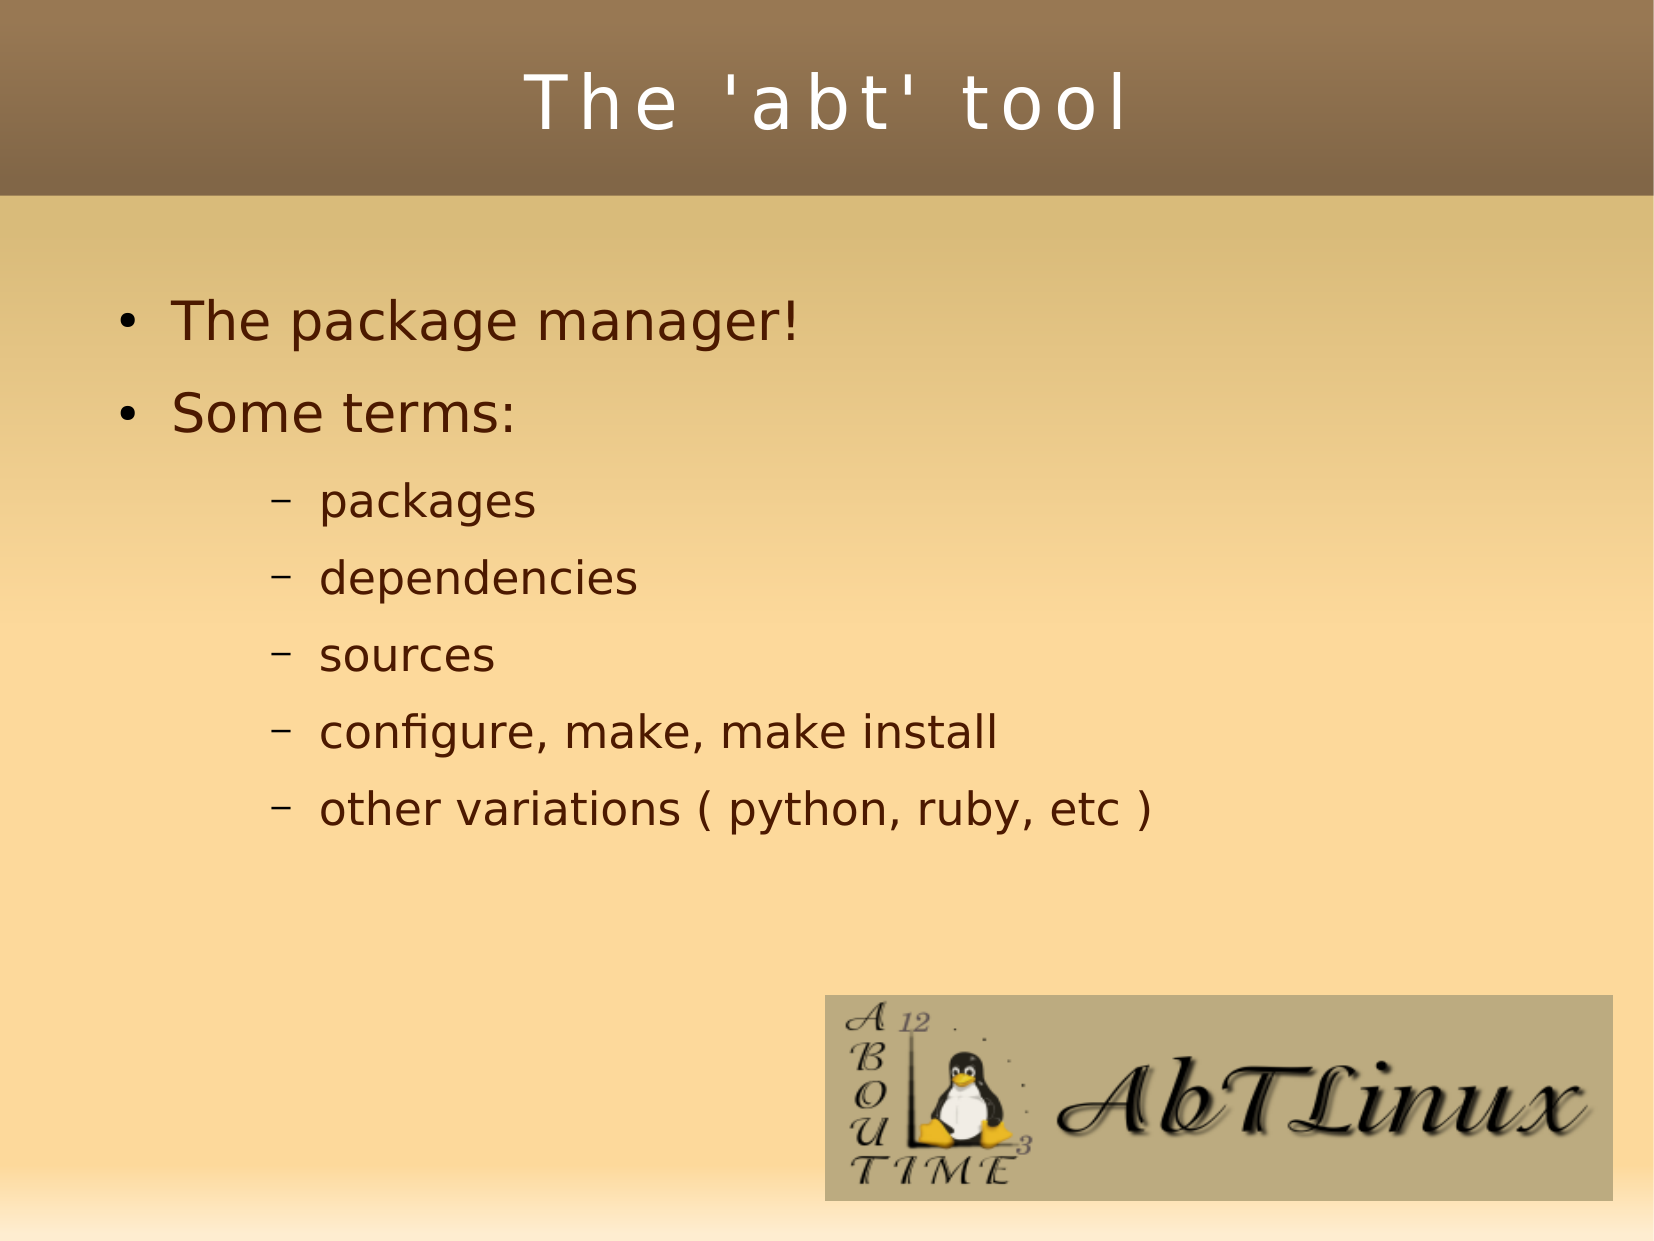

# The 'abt' tool
The package manager!
Some terms:
packages
dependencies
sources
configure, make, make install
other variations ( python, ruby, etc )